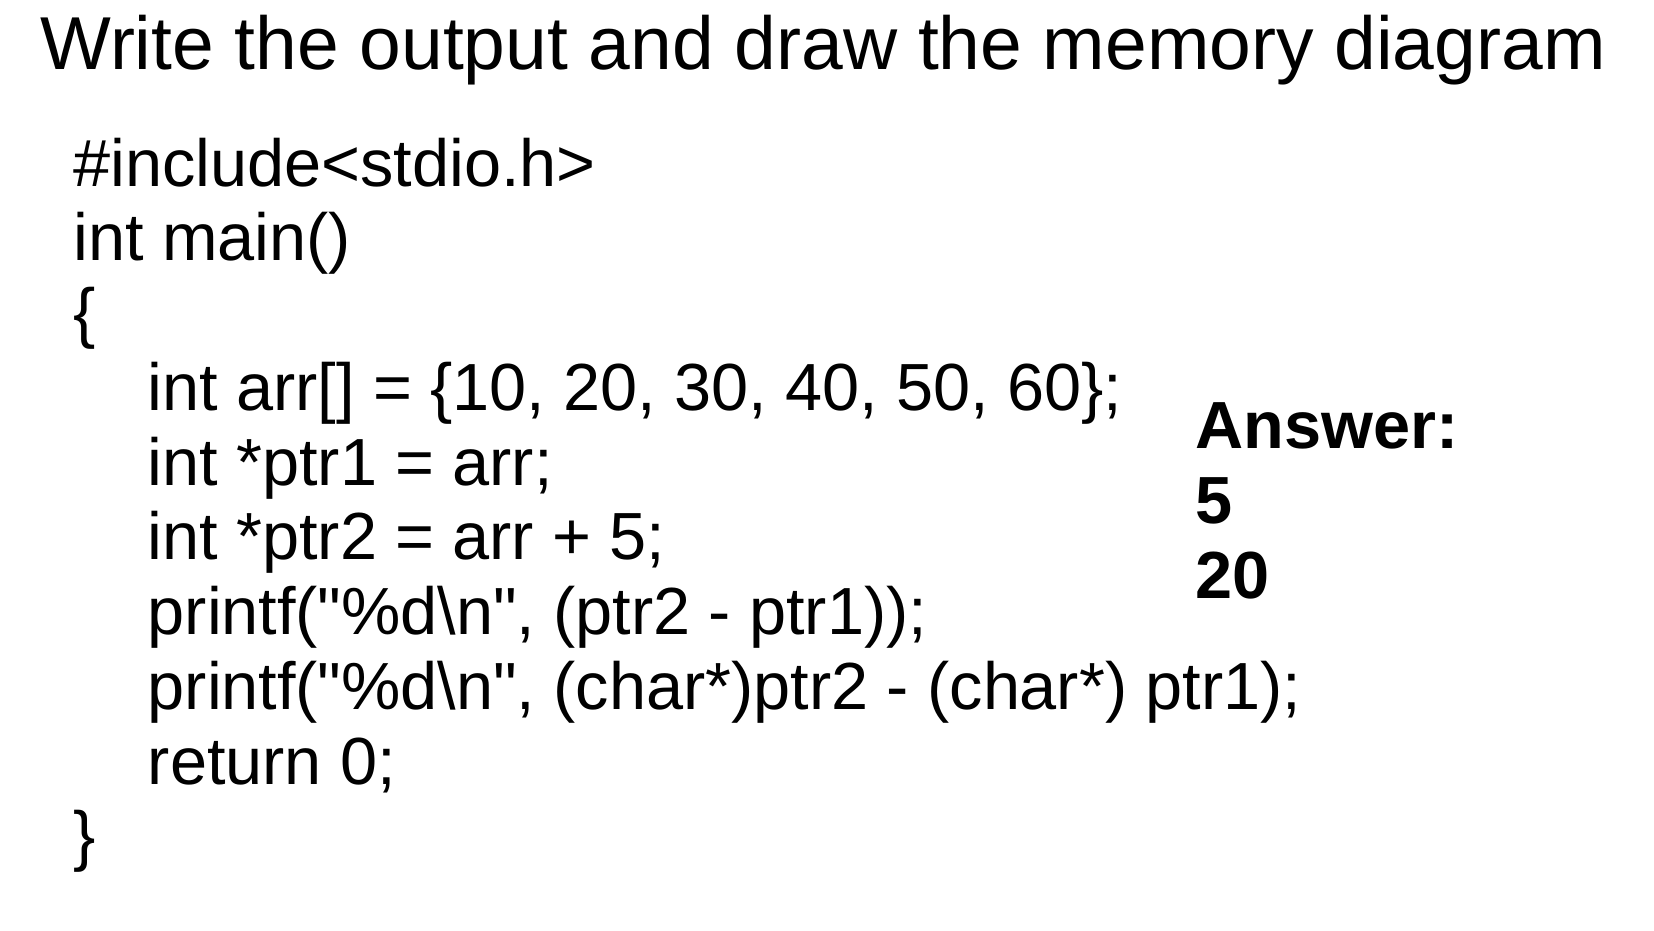

# Write the output and draw the memory diagram
#include<stdio.h>
int main()
{
 int arr[] = {10, 20, 30, 40, 50, 60};
 int *ptr1 = arr;
 int *ptr2 = arr + 5;
 printf("%d\n", (ptr2 - ptr1));
 printf("%d\n", (char*)ptr2 - (char*) ptr1);
 return 0;
}
Answer:
5
20